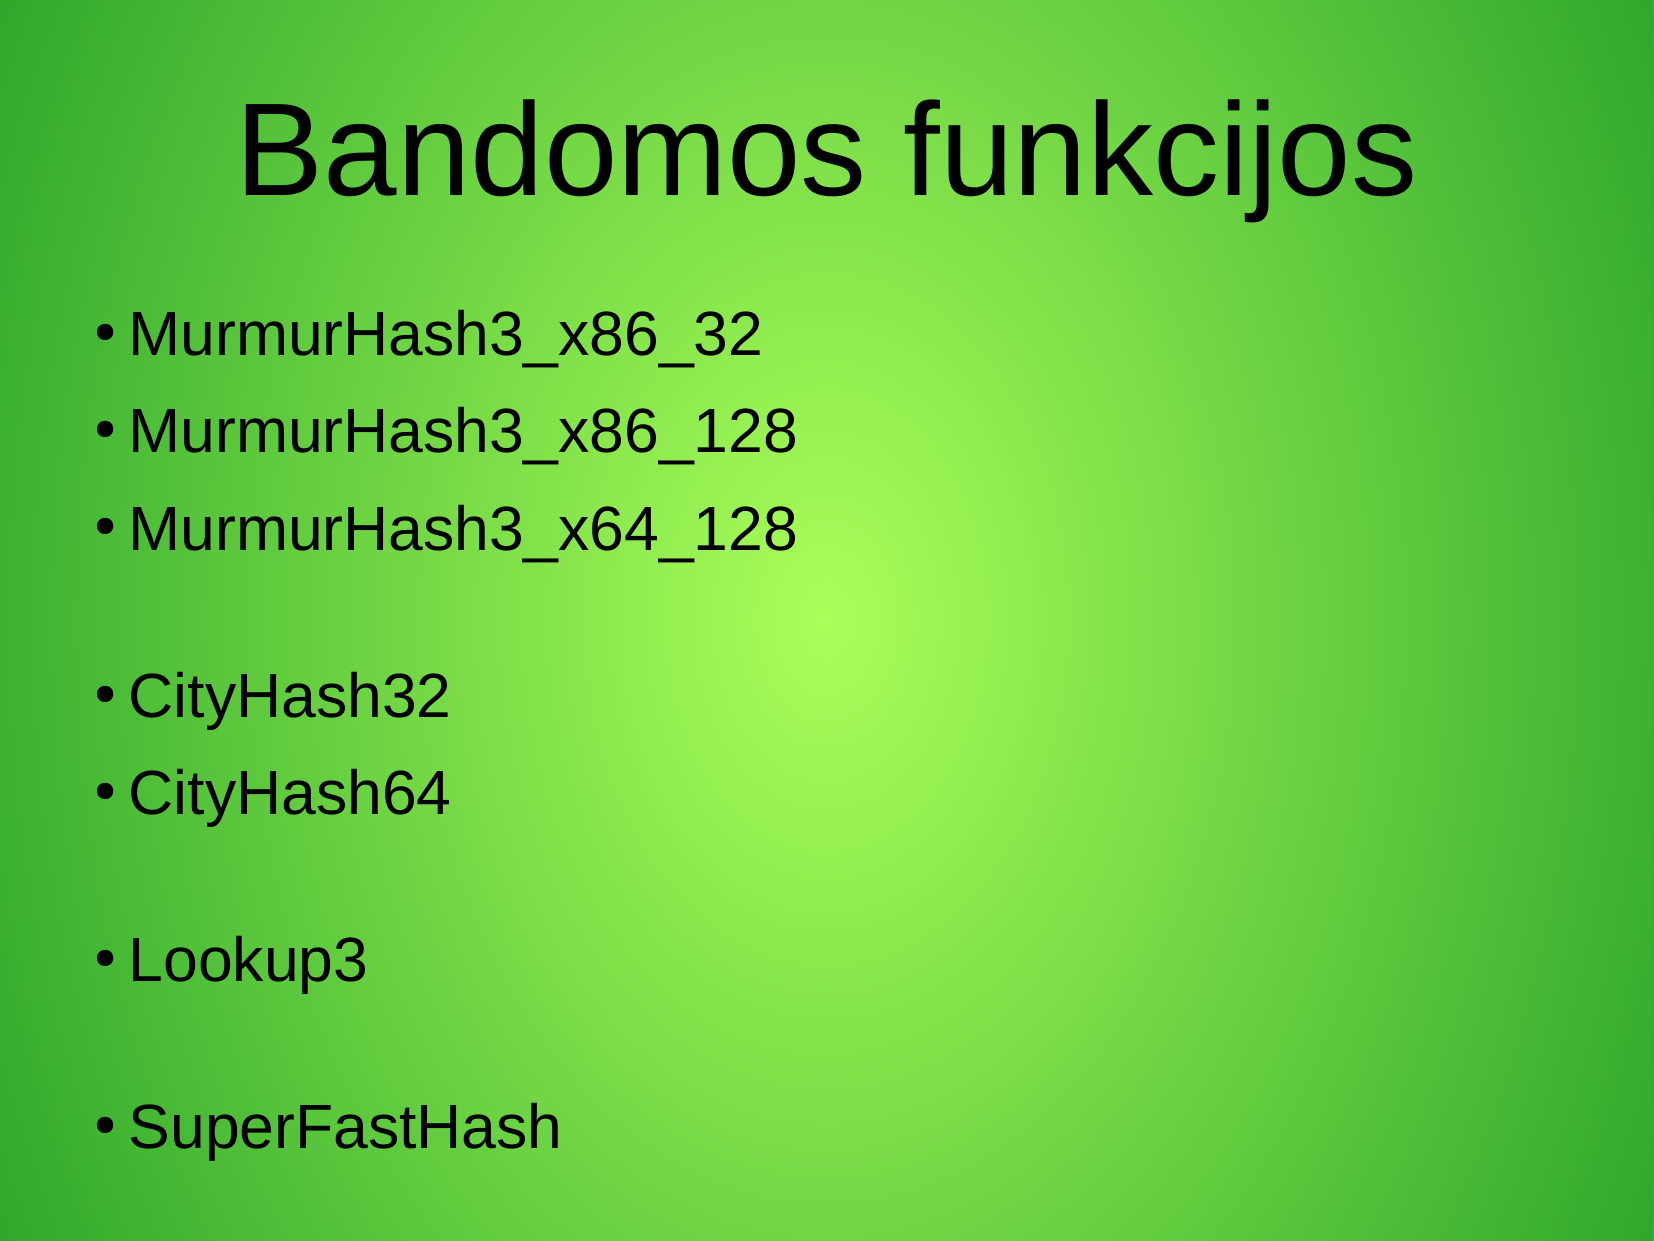

# Bandomos funkcijos
MurmurHash3_x86_32
MurmurHash3_x86_128
MurmurHash3_x64_128
CityHash32
CityHash64
Lookup3
SuperFastHash